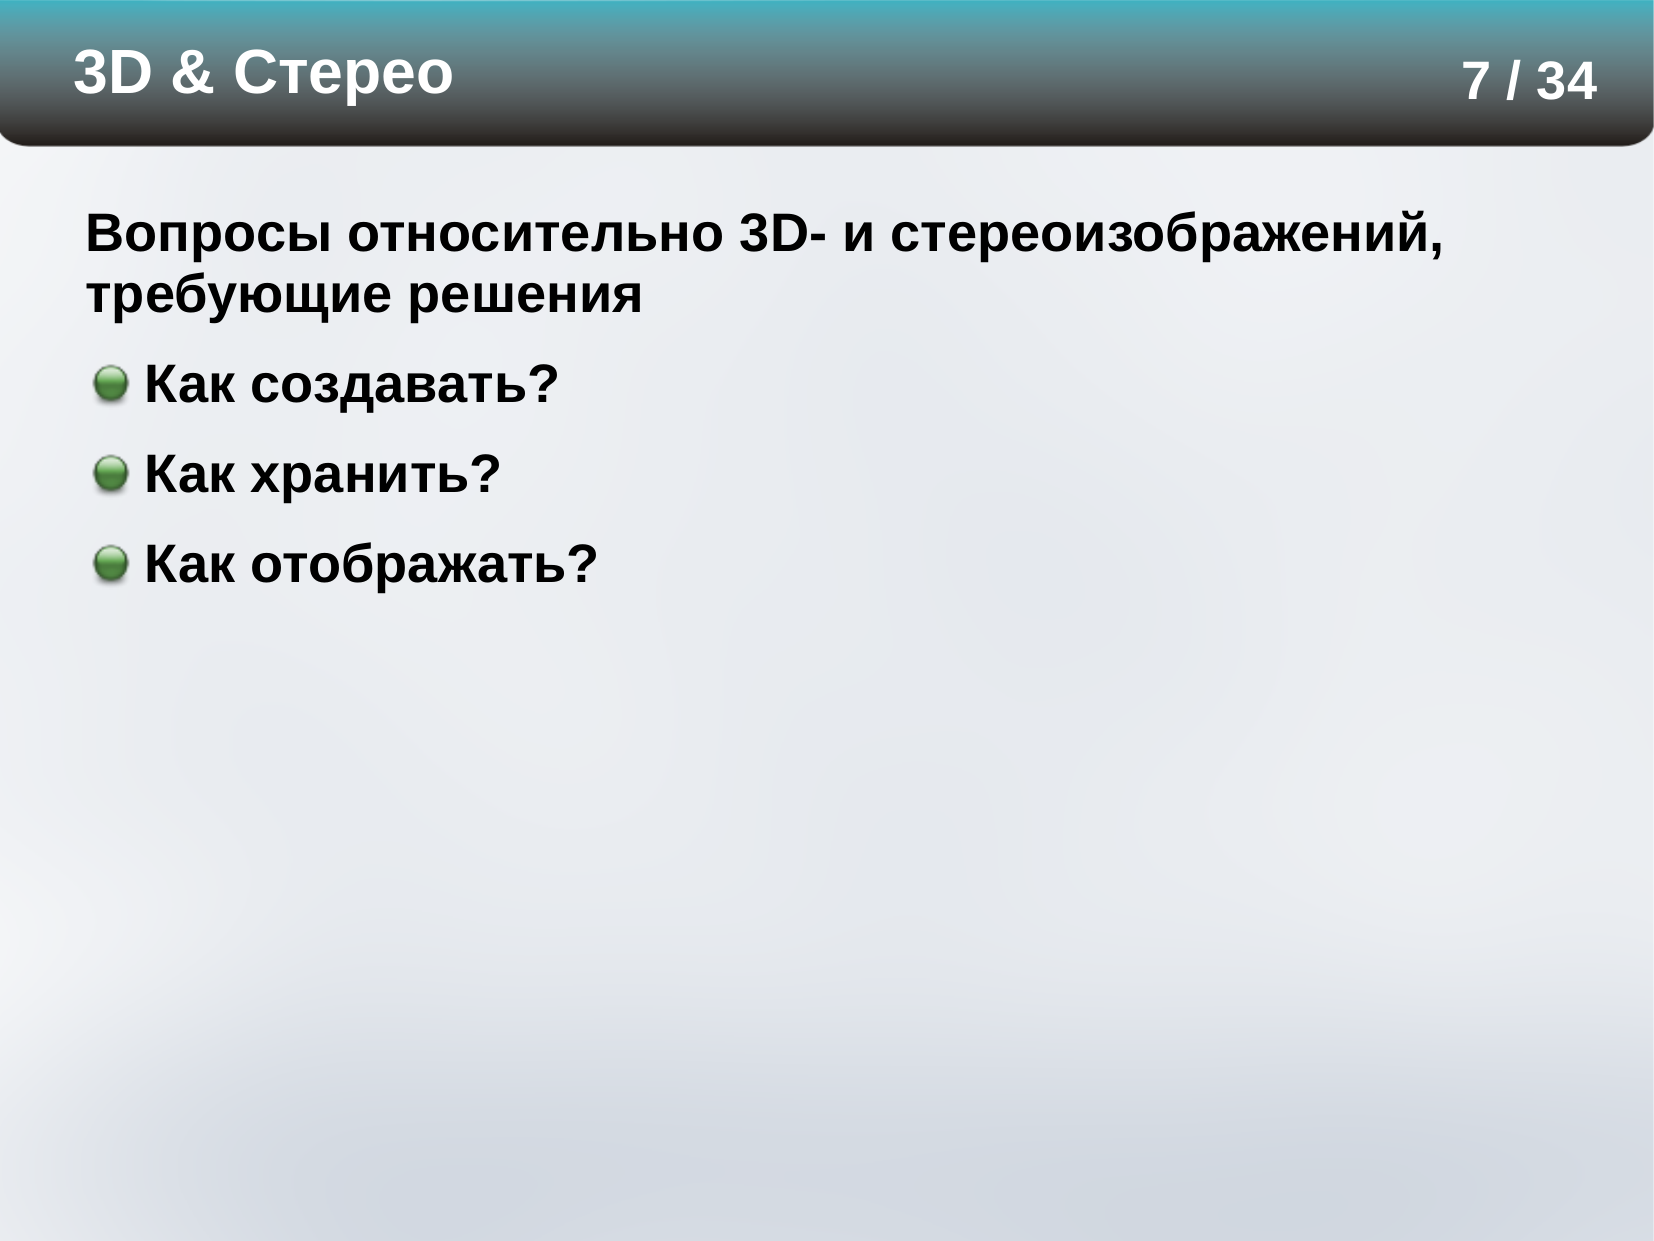

3D & Стерео
Вопросы относительно 3D- и стереоизображений, требующие решения
Как создавать?
Как хранить?
Как отображать?